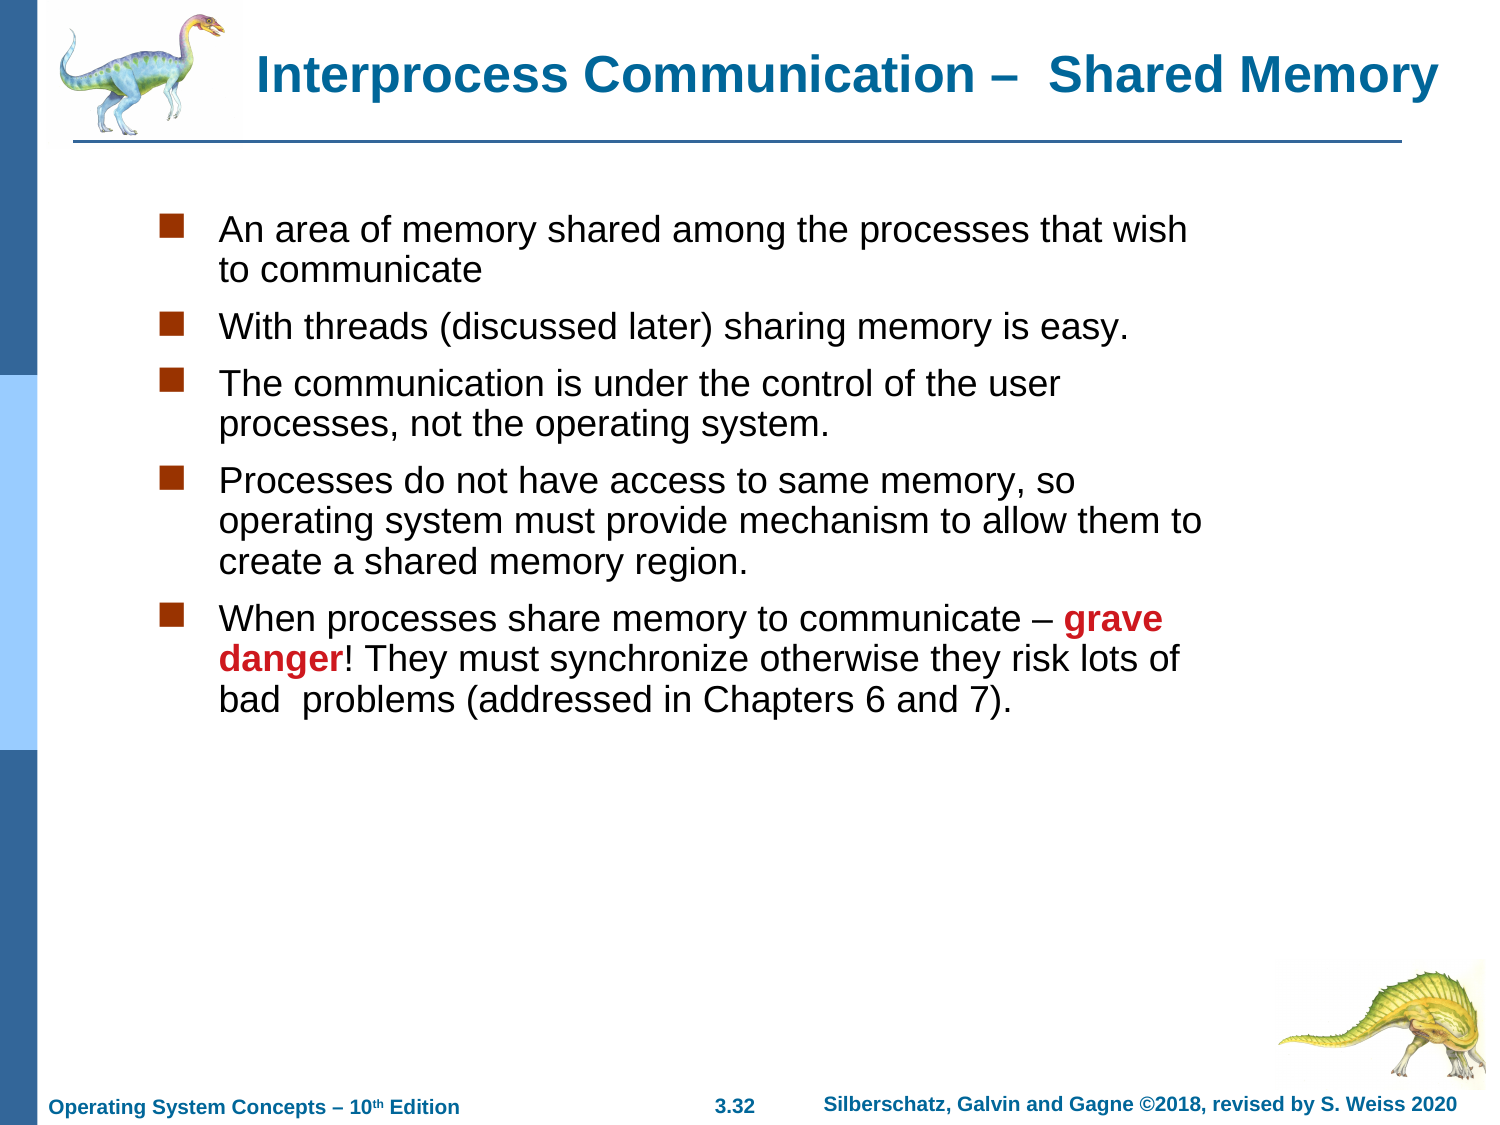

# Interprocess Communication – Shared Memory
An area of memory shared among the processes that wish to communicate
With threads (discussed later) sharing memory is easy.
The communication is under the control of the user processes, not the operating system.
Processes do not have access to same memory, so operating system must provide mechanism to allow them to create a shared memory region.
When processes share memory to communicate – grave danger! They must synchronize otherwise they risk lots of bad problems (addressed in Chapters 6 and 7).